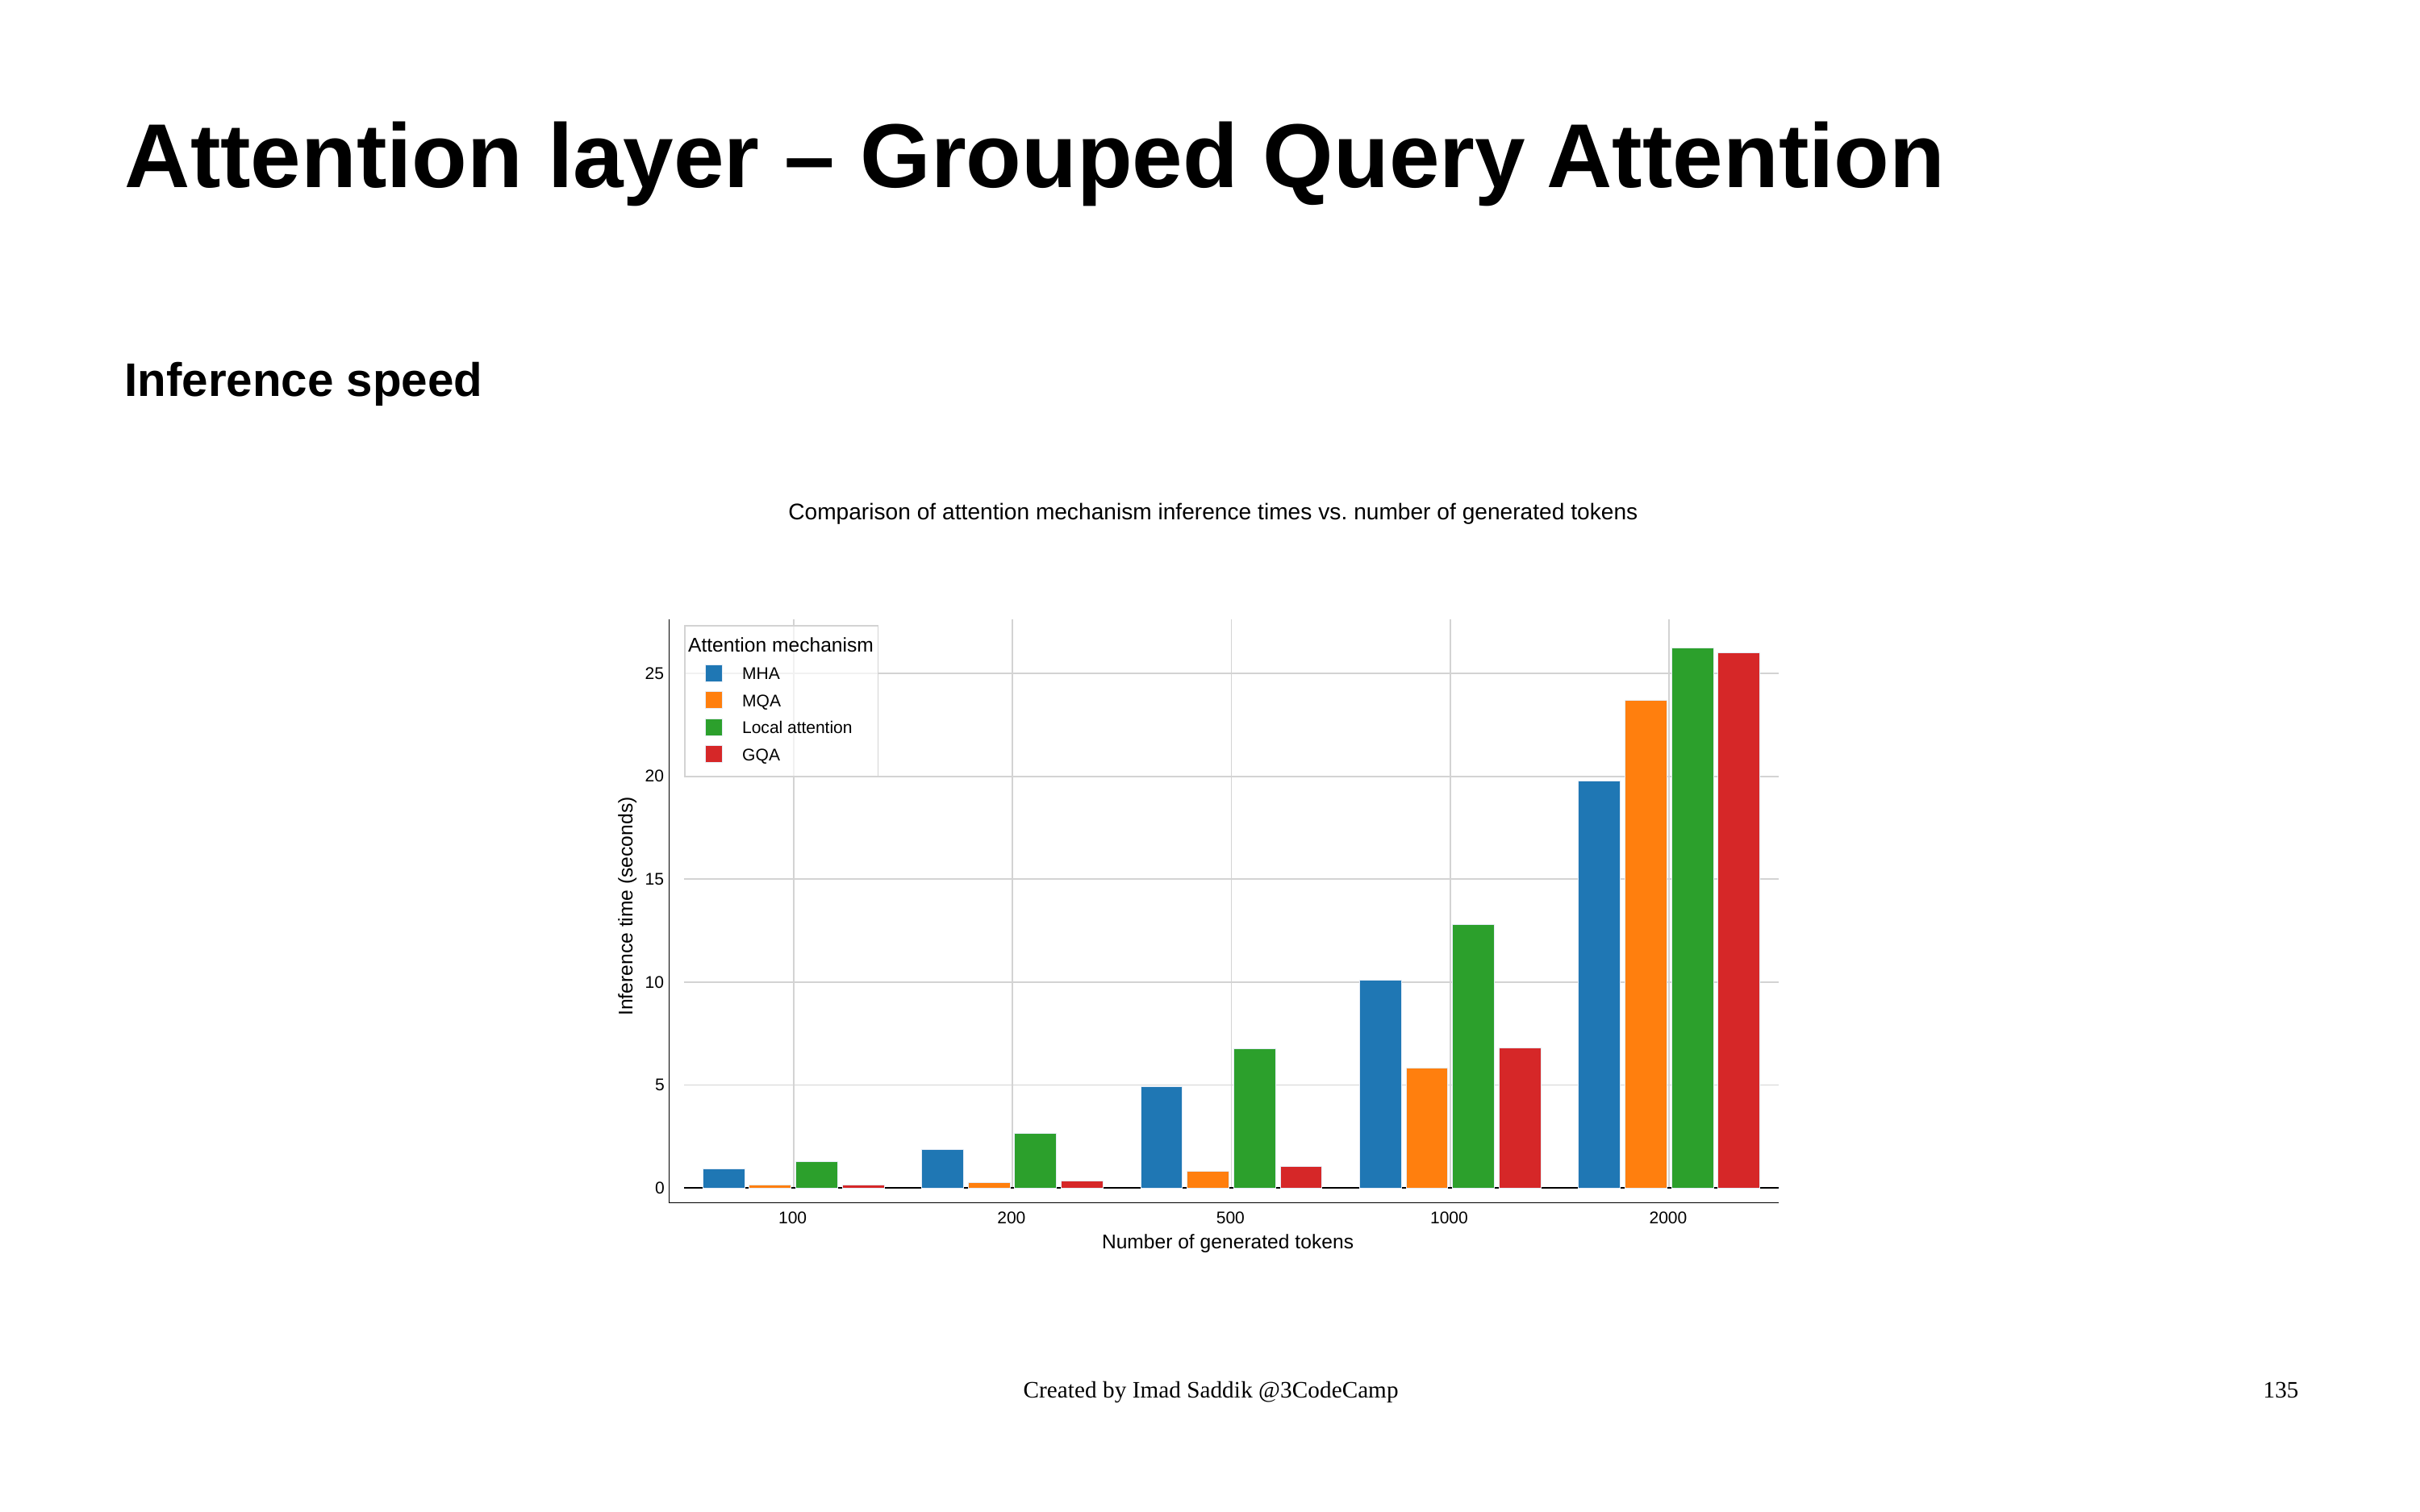

Attention layer – Grouped Query Attention
Inference speed
Created by Imad Saddik @3CodeCamp
135